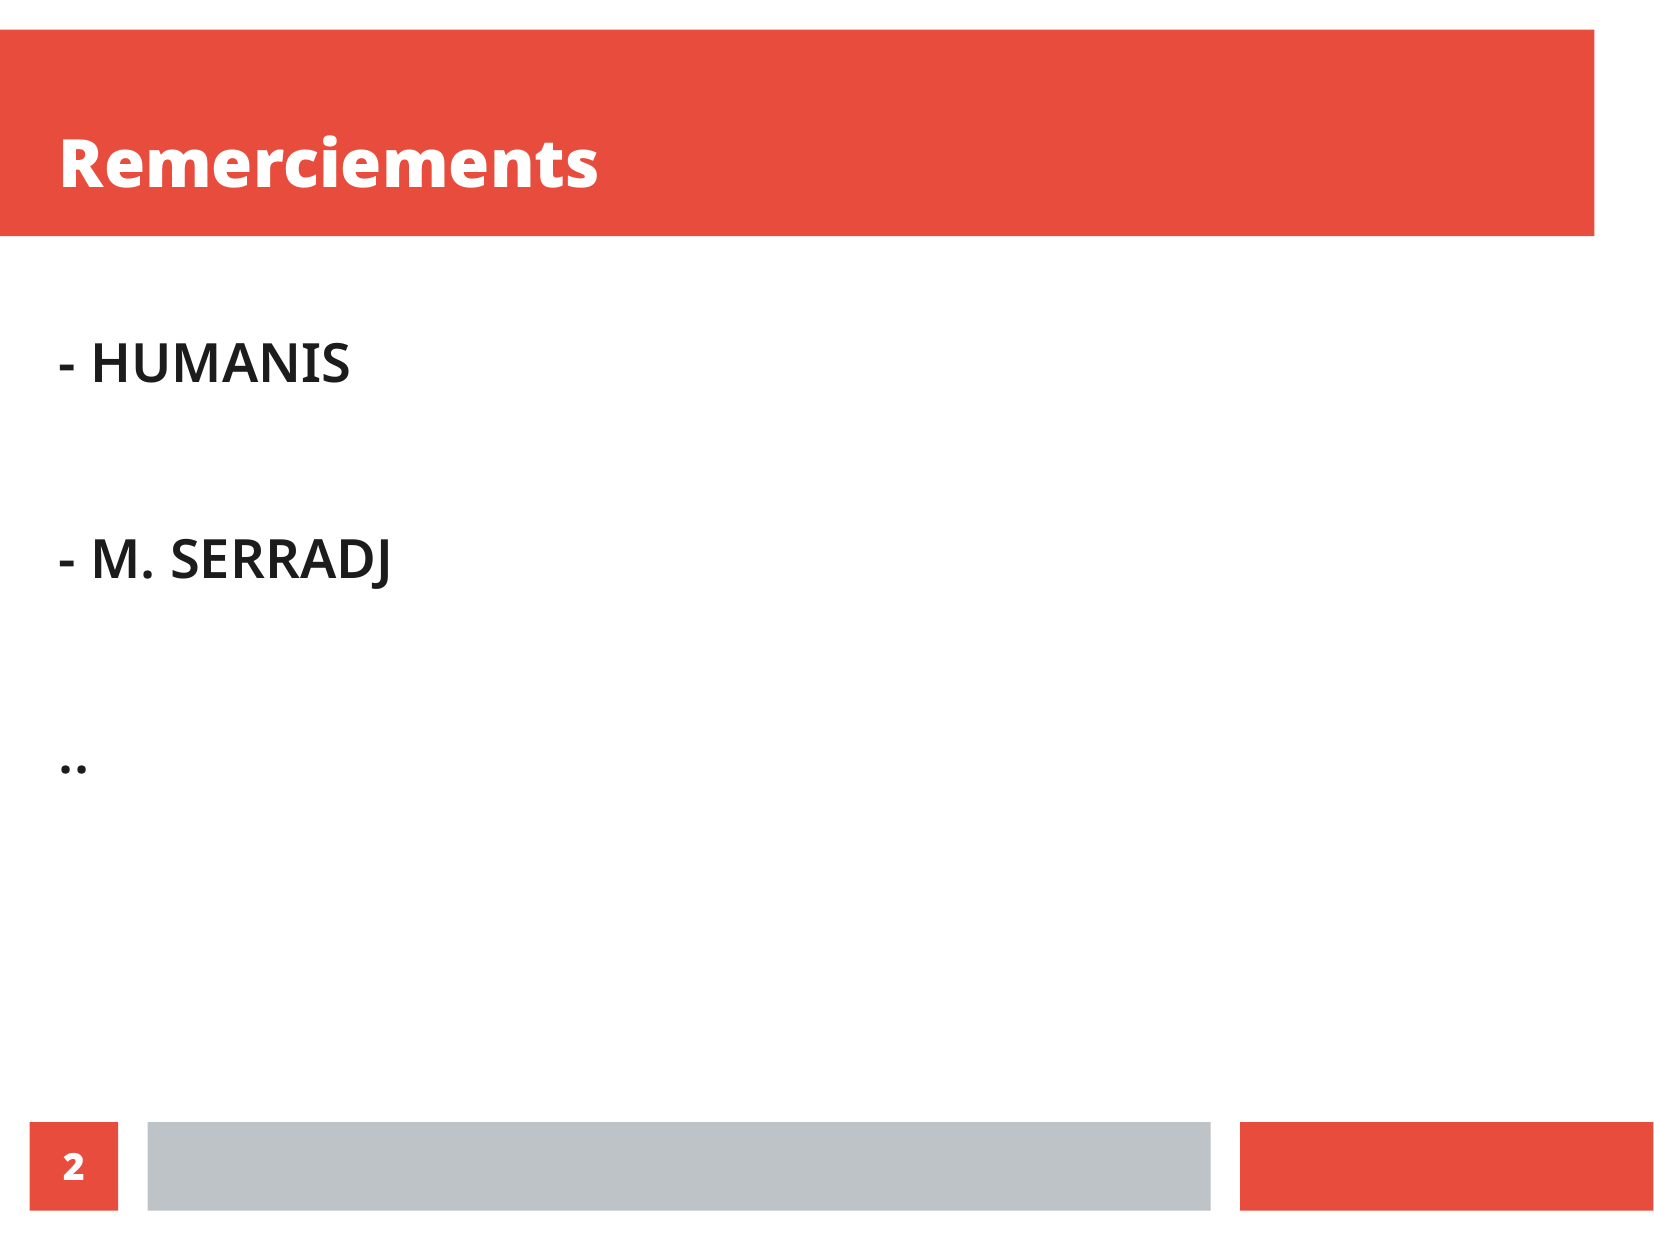

# Remerciements
- HUMANIS
- M. SERRADJ
..
2